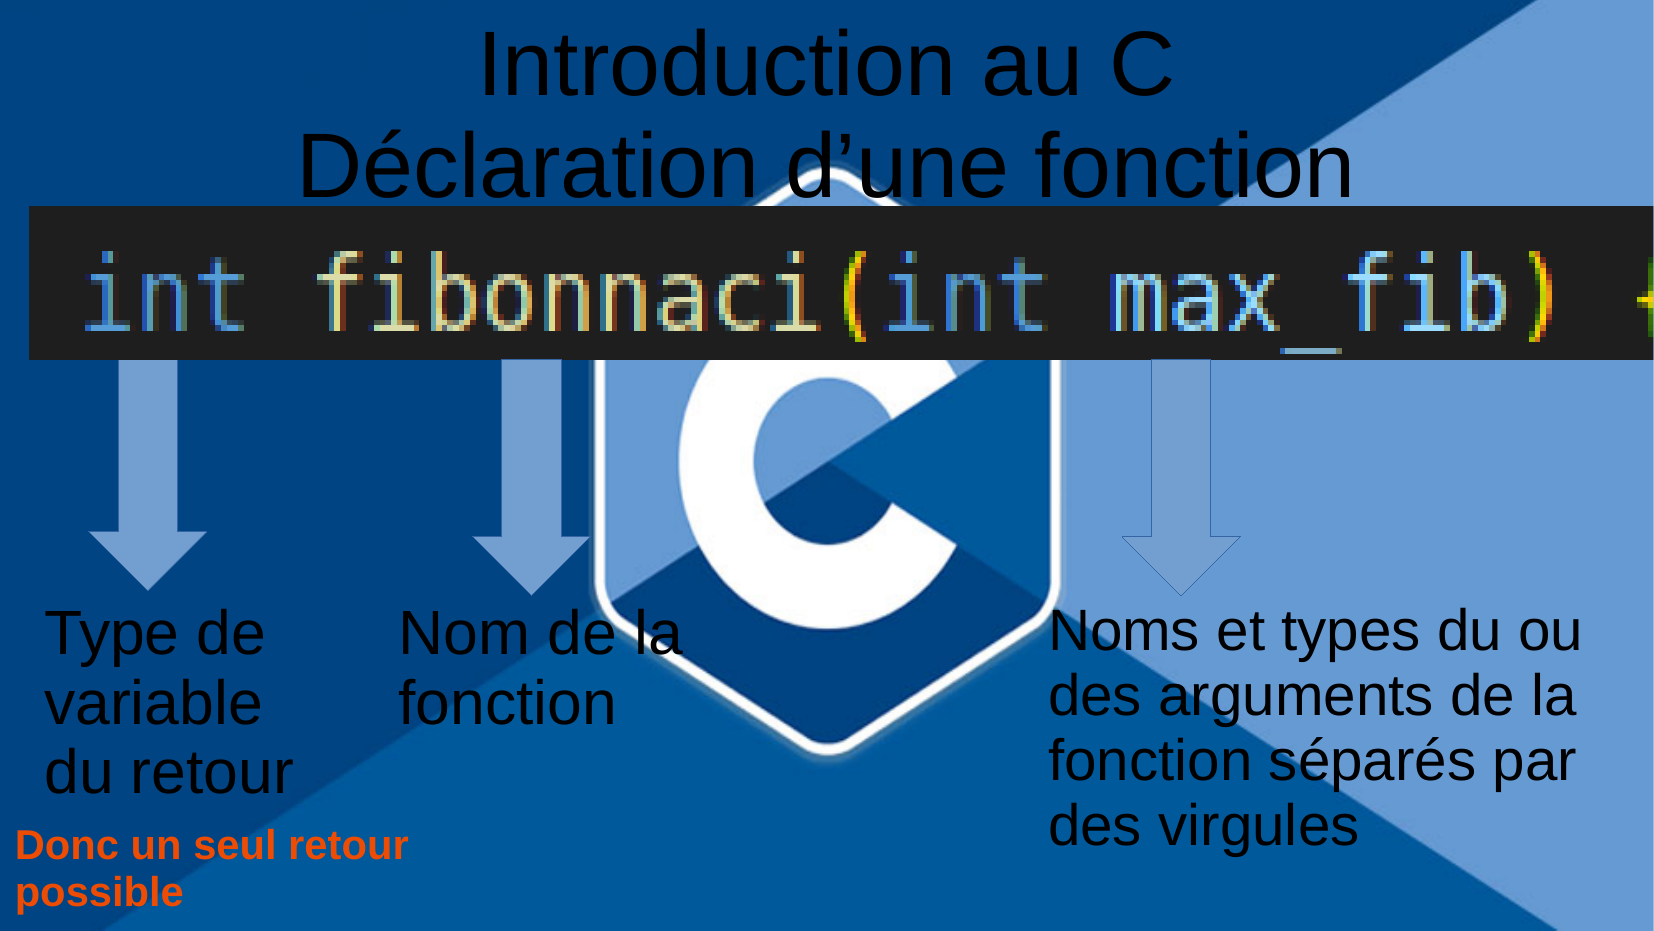

# Introduction au C Déclaration d’une fonction
Type de variable du retour
Nom de la fonction
Noms et types du ou des arguments de la fonction séparés par des virgules
Donc un seul retour possible